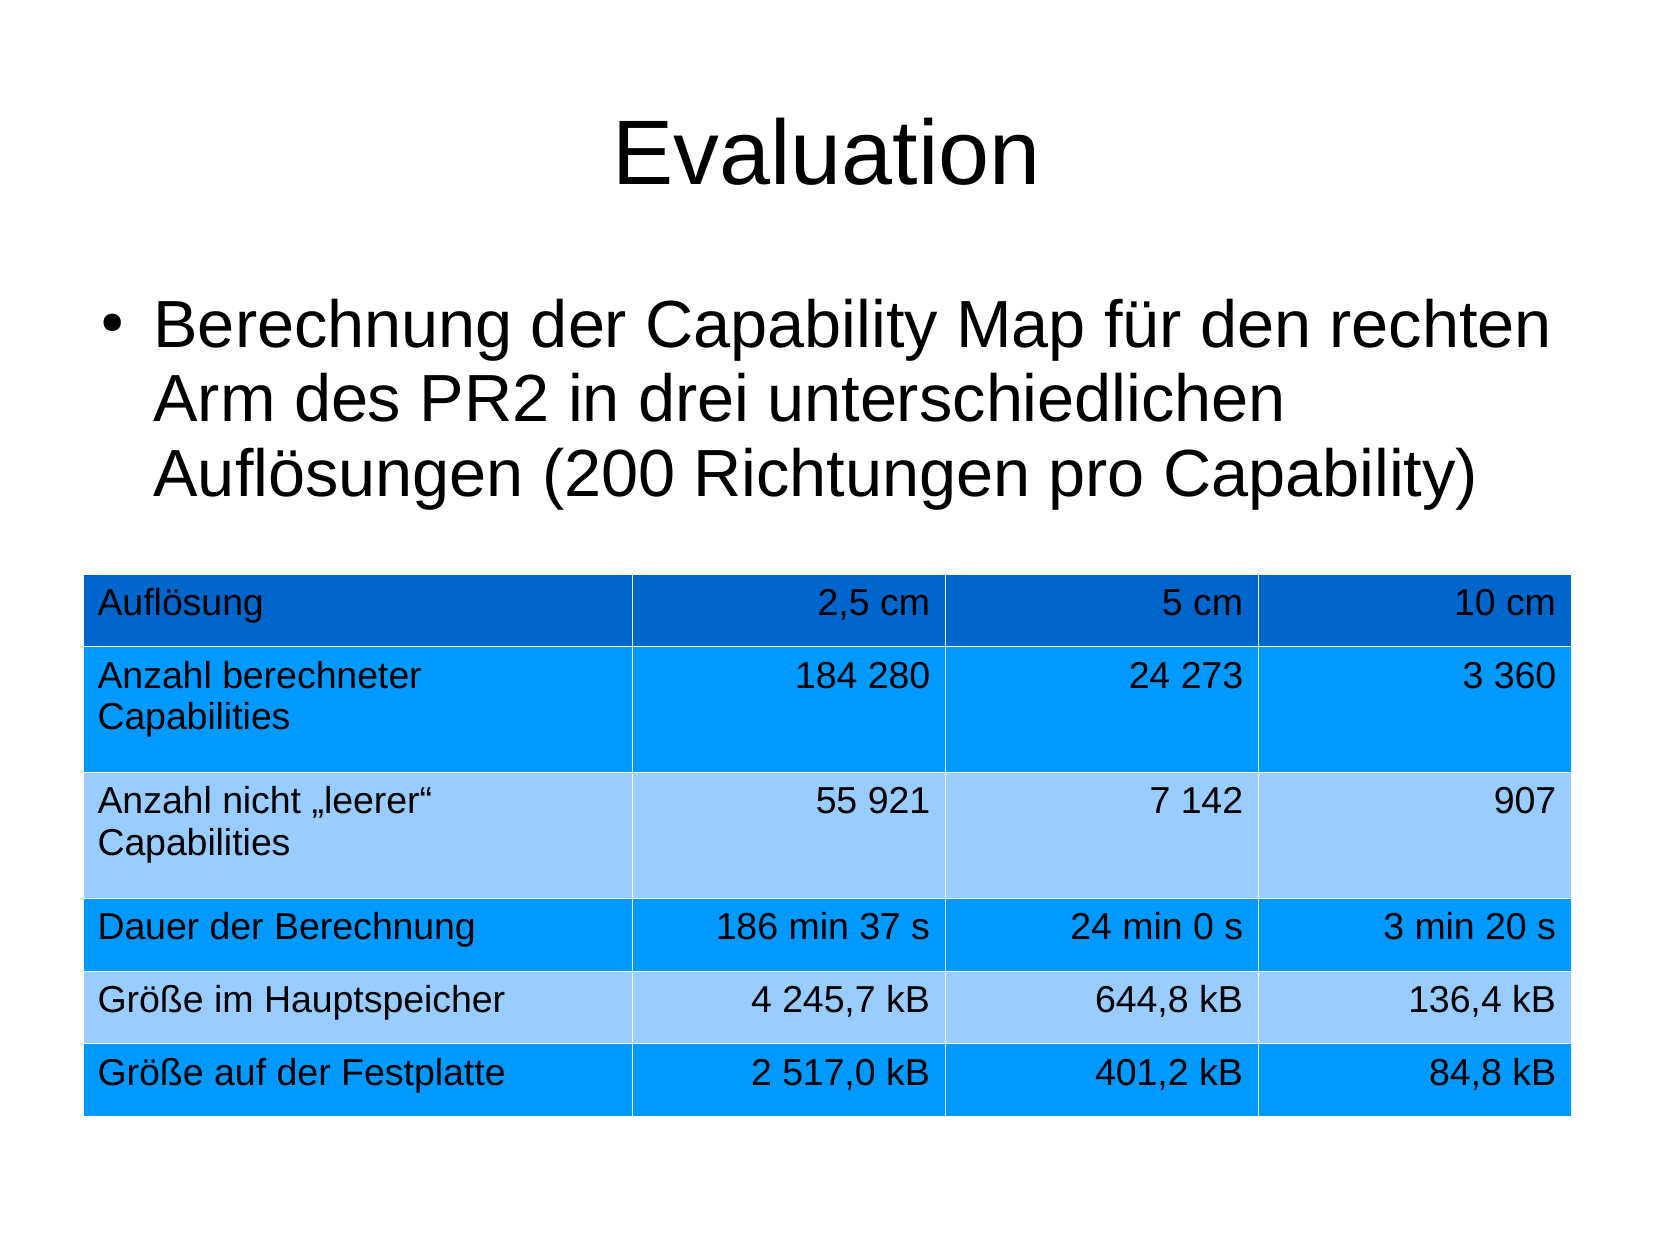

# Evaluation
Berechnung der Capability Map für den rechten Arm des PR2 in drei unterschiedlichen Auflösungen (200 Richtungen pro Capability)
| Auflösung | 2,5 cm | 5 cm | 10 cm |
| --- | --- | --- | --- |
| Anzahl berechneter Capabilities | 184 280 | 24 273 | 3 360 |
| Anzahl nicht „leerer“ Capabilities | 55 921 | 7 142 | 907 |
| Dauer der Berechnung | 186 min 37 s | 24 min 0 s | 3 min 20 s |
| Größe im Hauptspeicher | 4 245,7 kB | 644,8 kB | 136,4 kB |
| Größe auf der Festplatte | 2 517,0 kB | 401,2 kB | 84,8 kB |